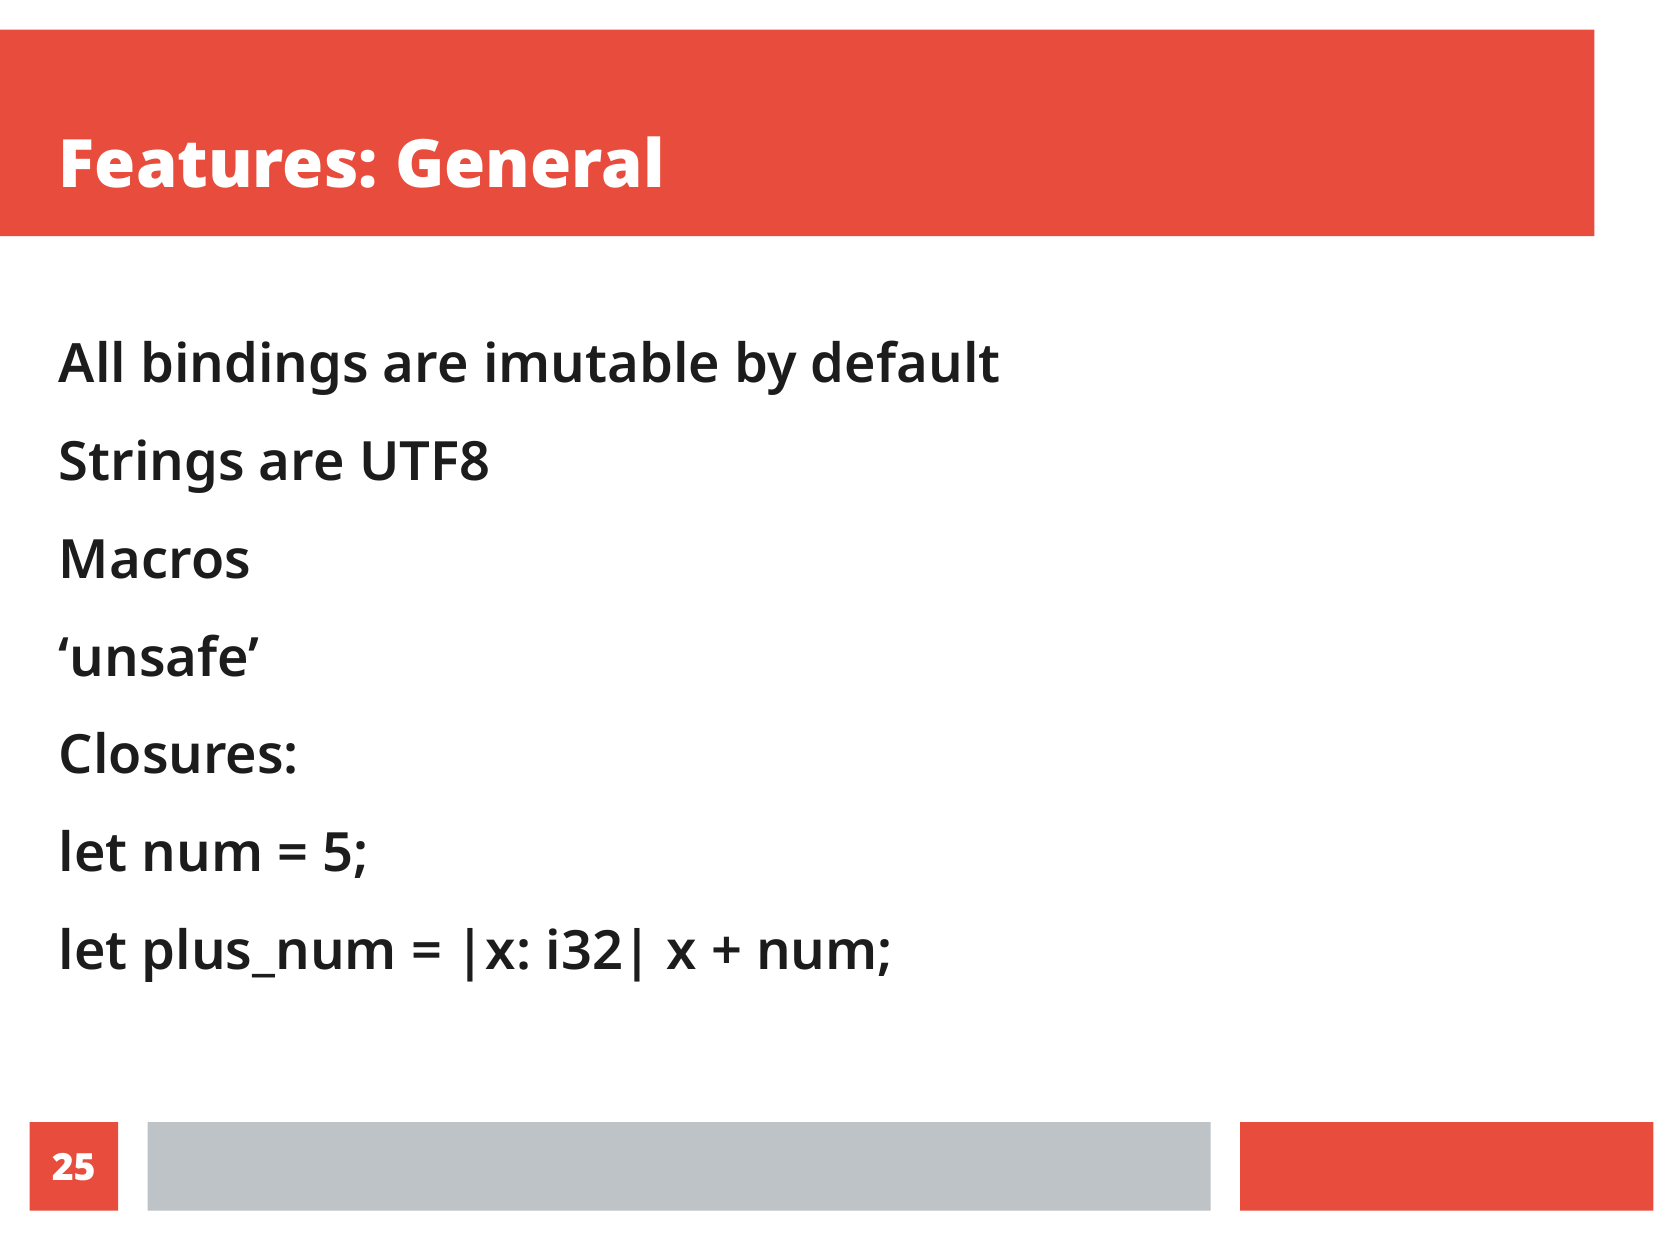

# Features: General
All bindings are imutable by default
Strings are UTF8
Macros
‘unsafe’
Closures:
let num = 5;
let plus_num = |x: i32| x + num;
25